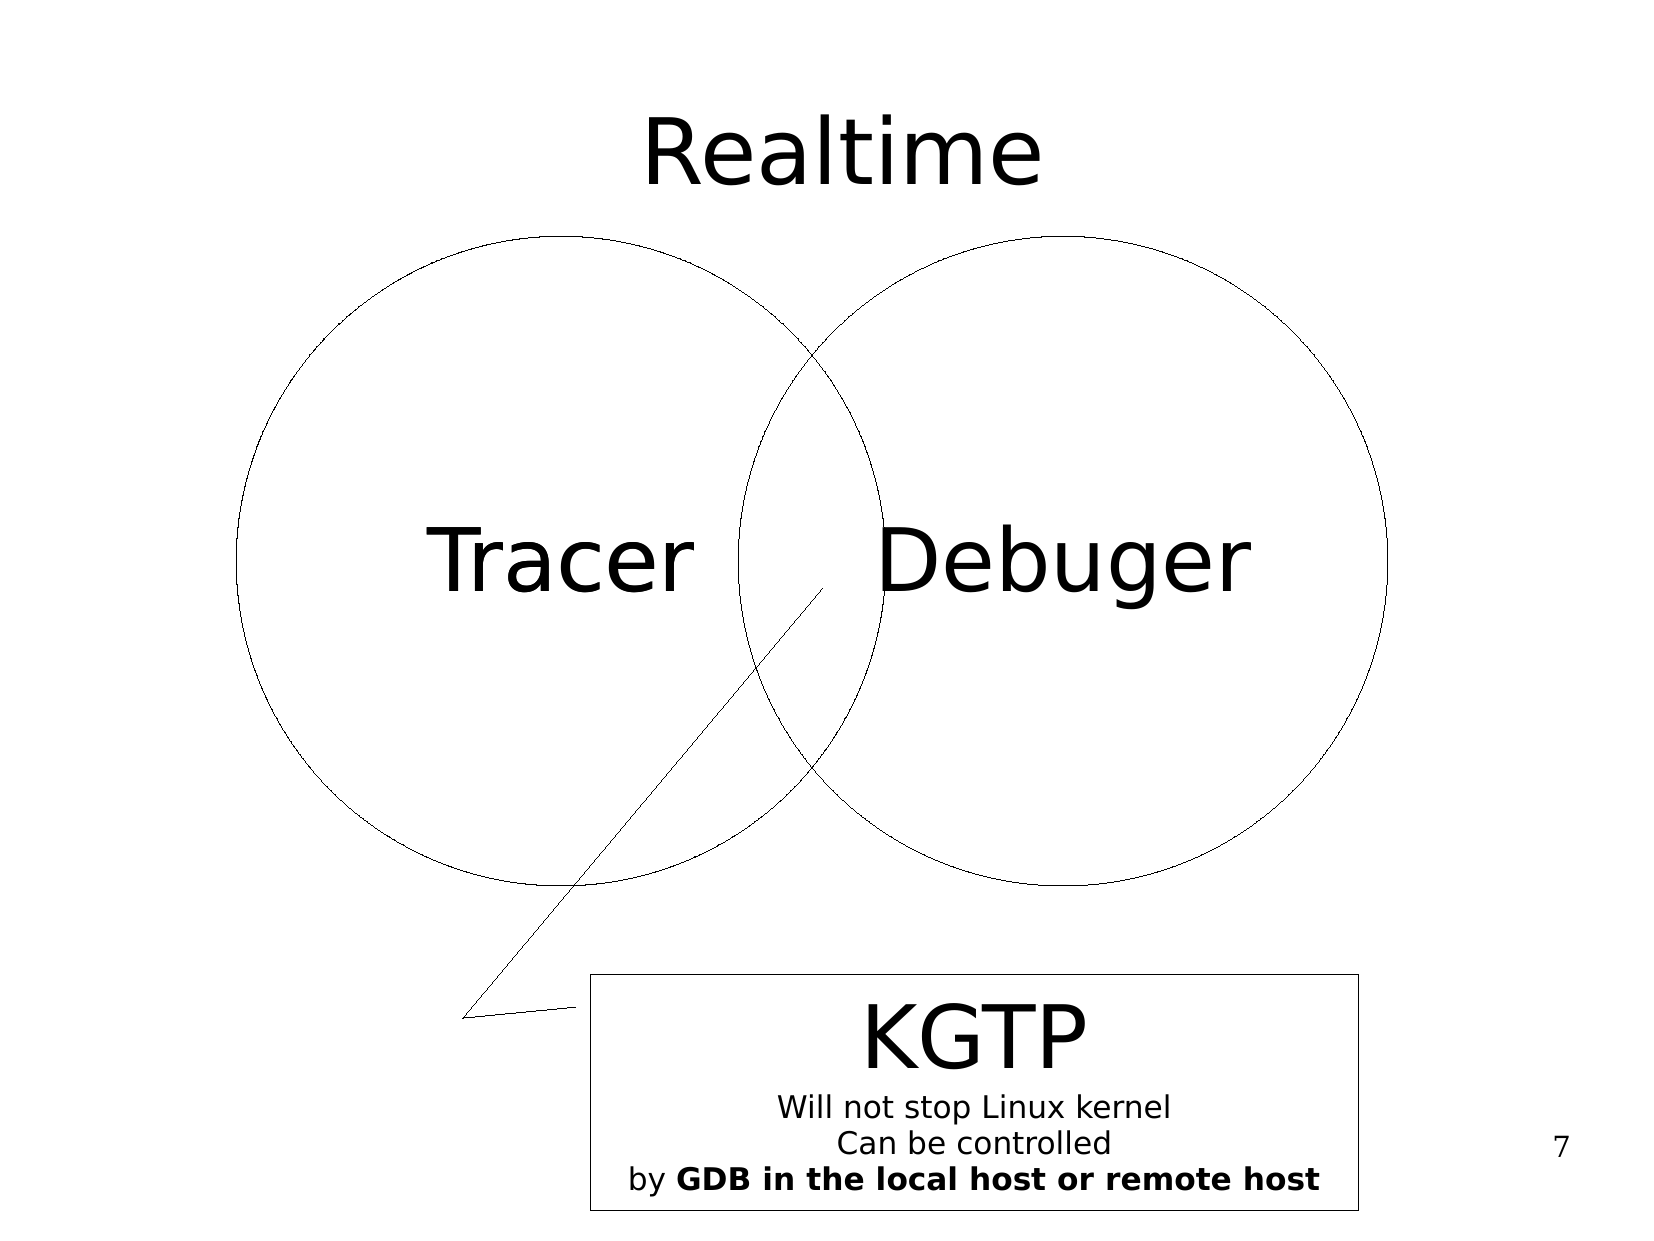

# Realtime
Tracer
Tracer
Debuger
KGTP
Will not stop Linux kernel
Can be controlled
by GDB in the local host or remote host
7